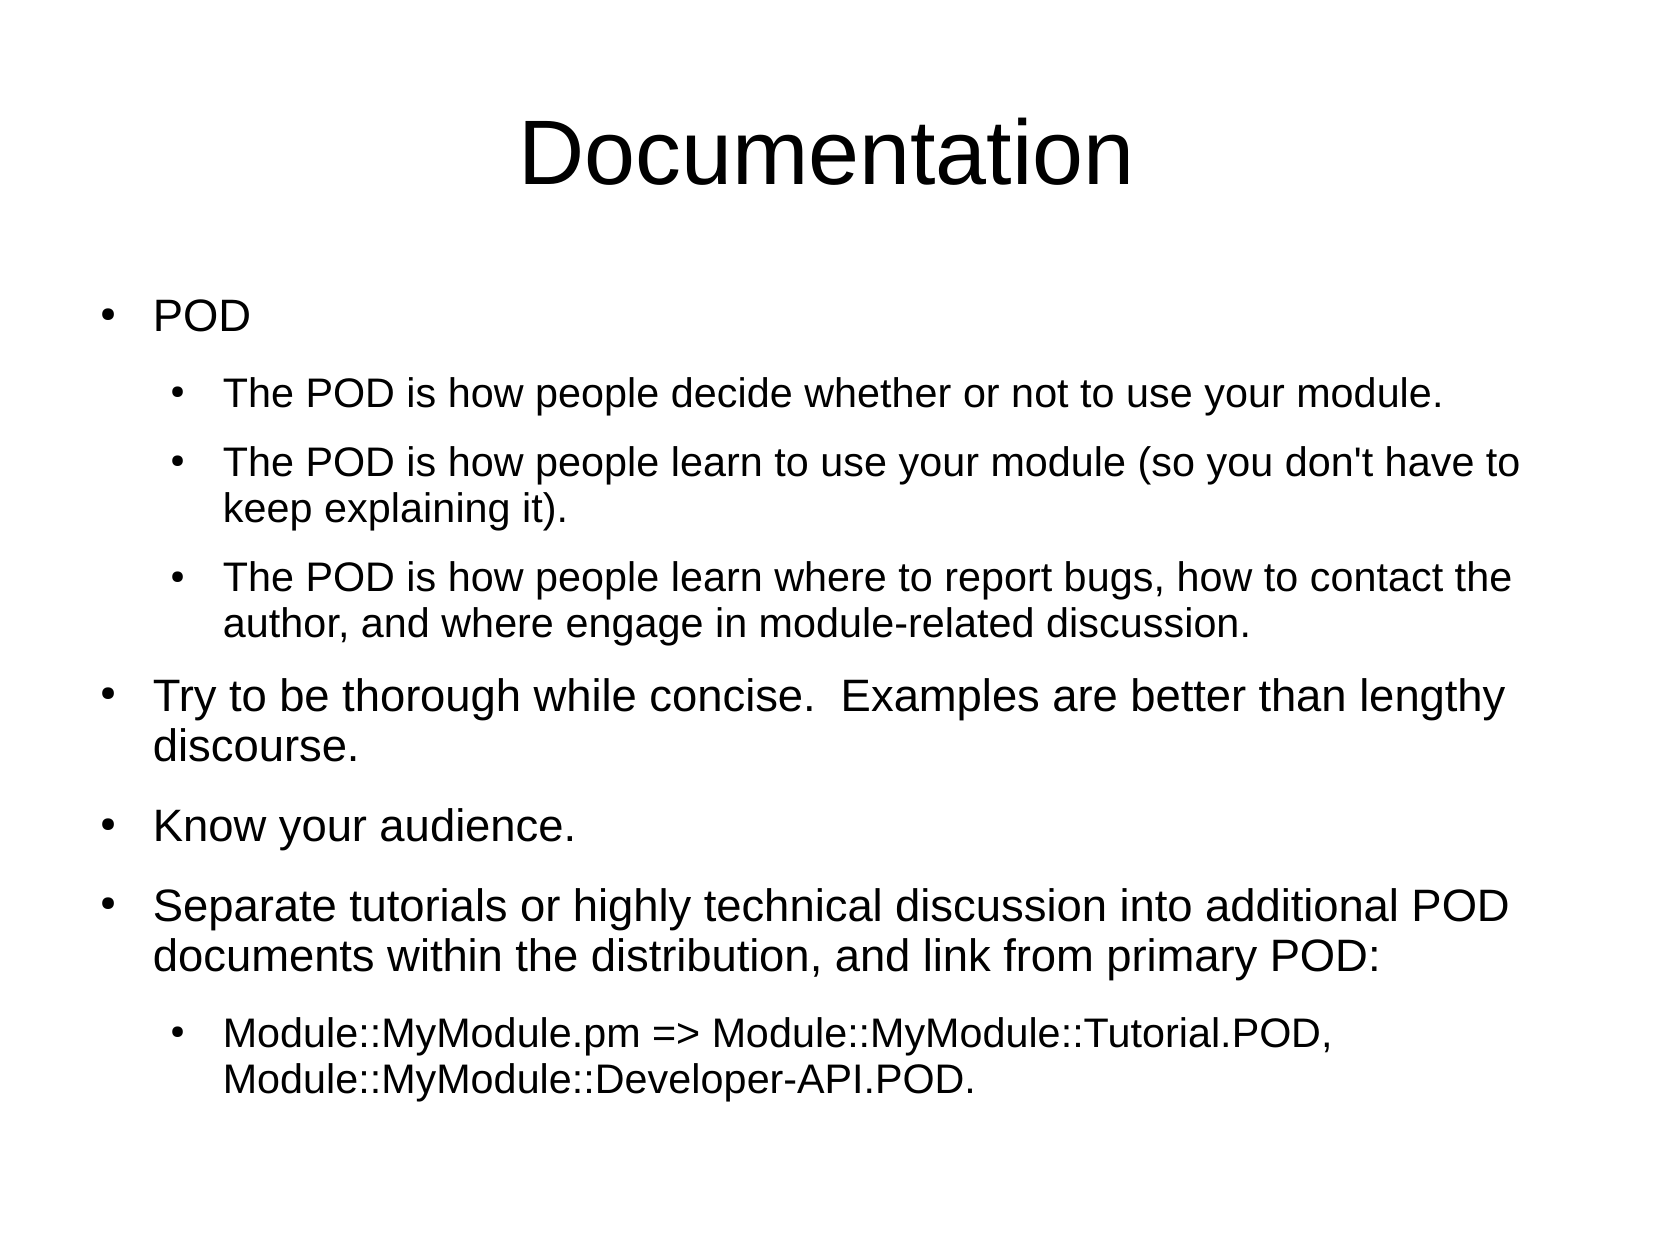

# Documentation
POD
The POD is how people decide whether or not to use your module.
The POD is how people learn to use your module (so you don't have to keep explaining it).
The POD is how people learn where to report bugs, how to contact the author, and where engage in module-related discussion.
Try to be thorough while concise. Examples are better than lengthy discourse.
Know your audience.
Separate tutorials or highly technical discussion into additional POD documents within the distribution, and link from primary POD:
Module::MyModule.pm => Module::MyModule::Tutorial.POD, Module::MyModule::Developer-API.POD.